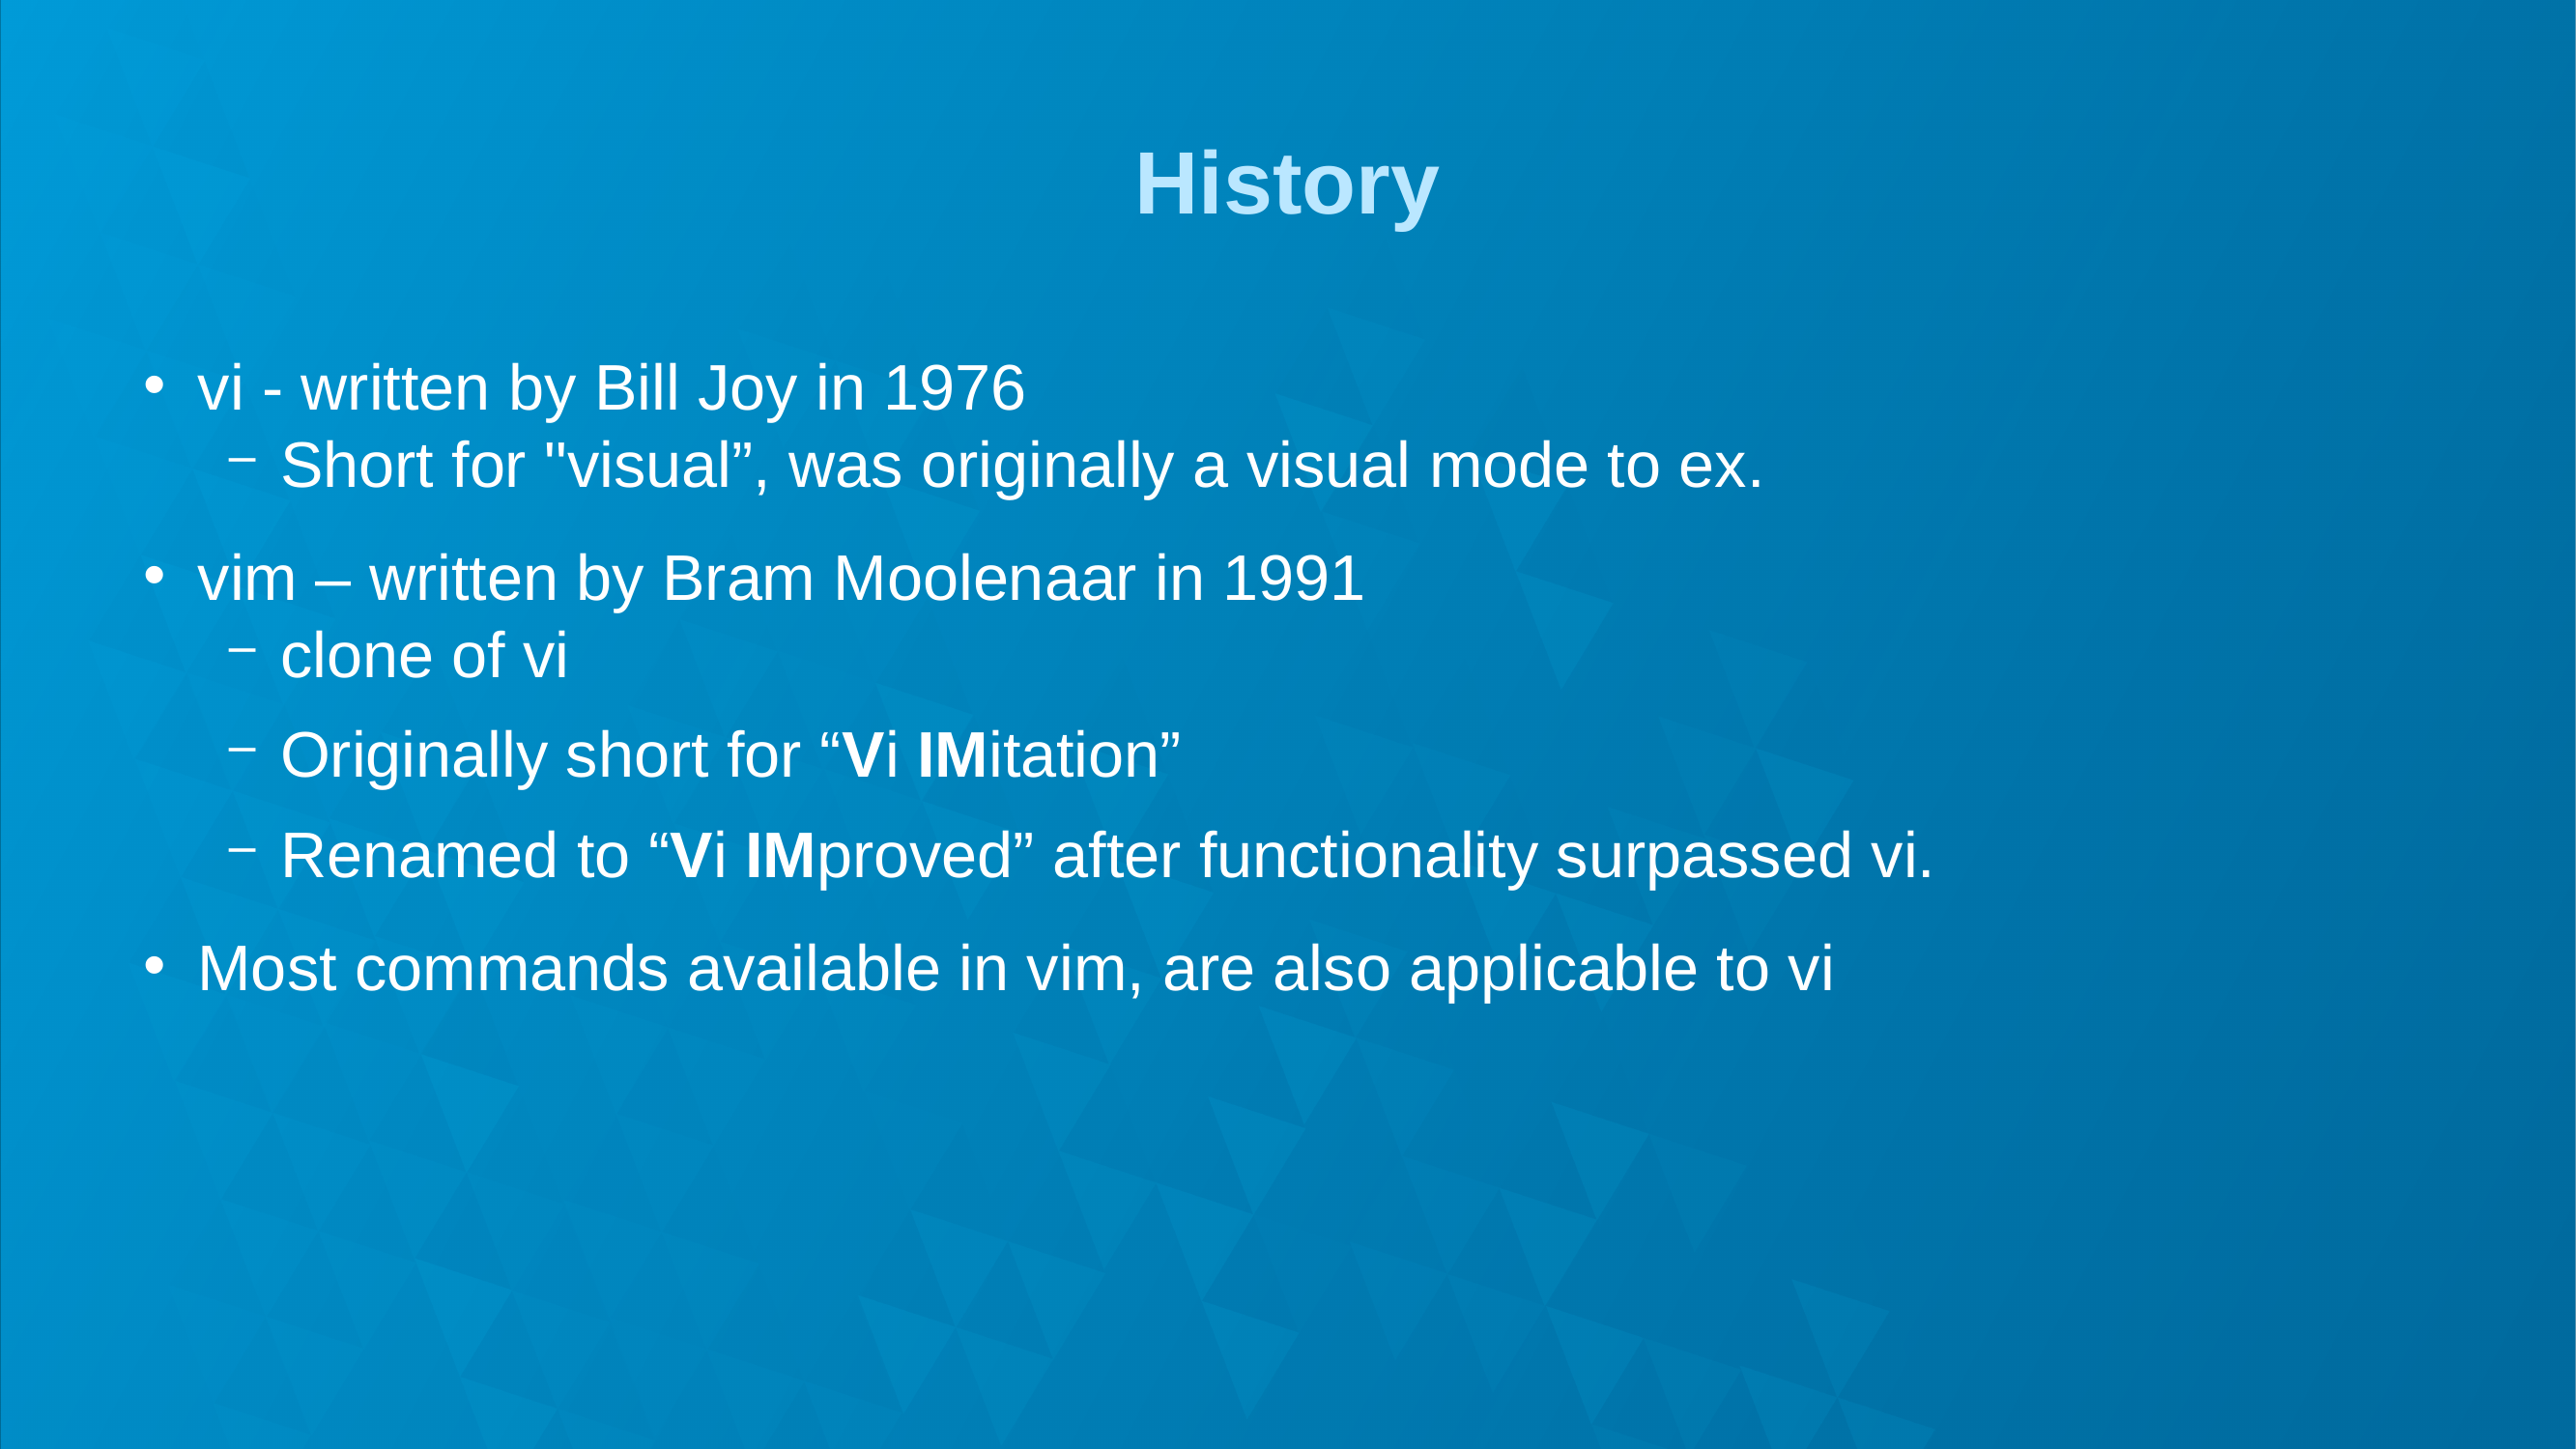

# History
vi - written by Bill Joy in 1976
Short for "visual”, was originally a visual mode to ex.
vim – written by Bram Moolenaar in 1991
clone of vi
Originally short for “Vi IMitation”
Renamed to “Vi IMproved” after functionality surpassed vi.
Most commands available in vim, are also applicable to vi